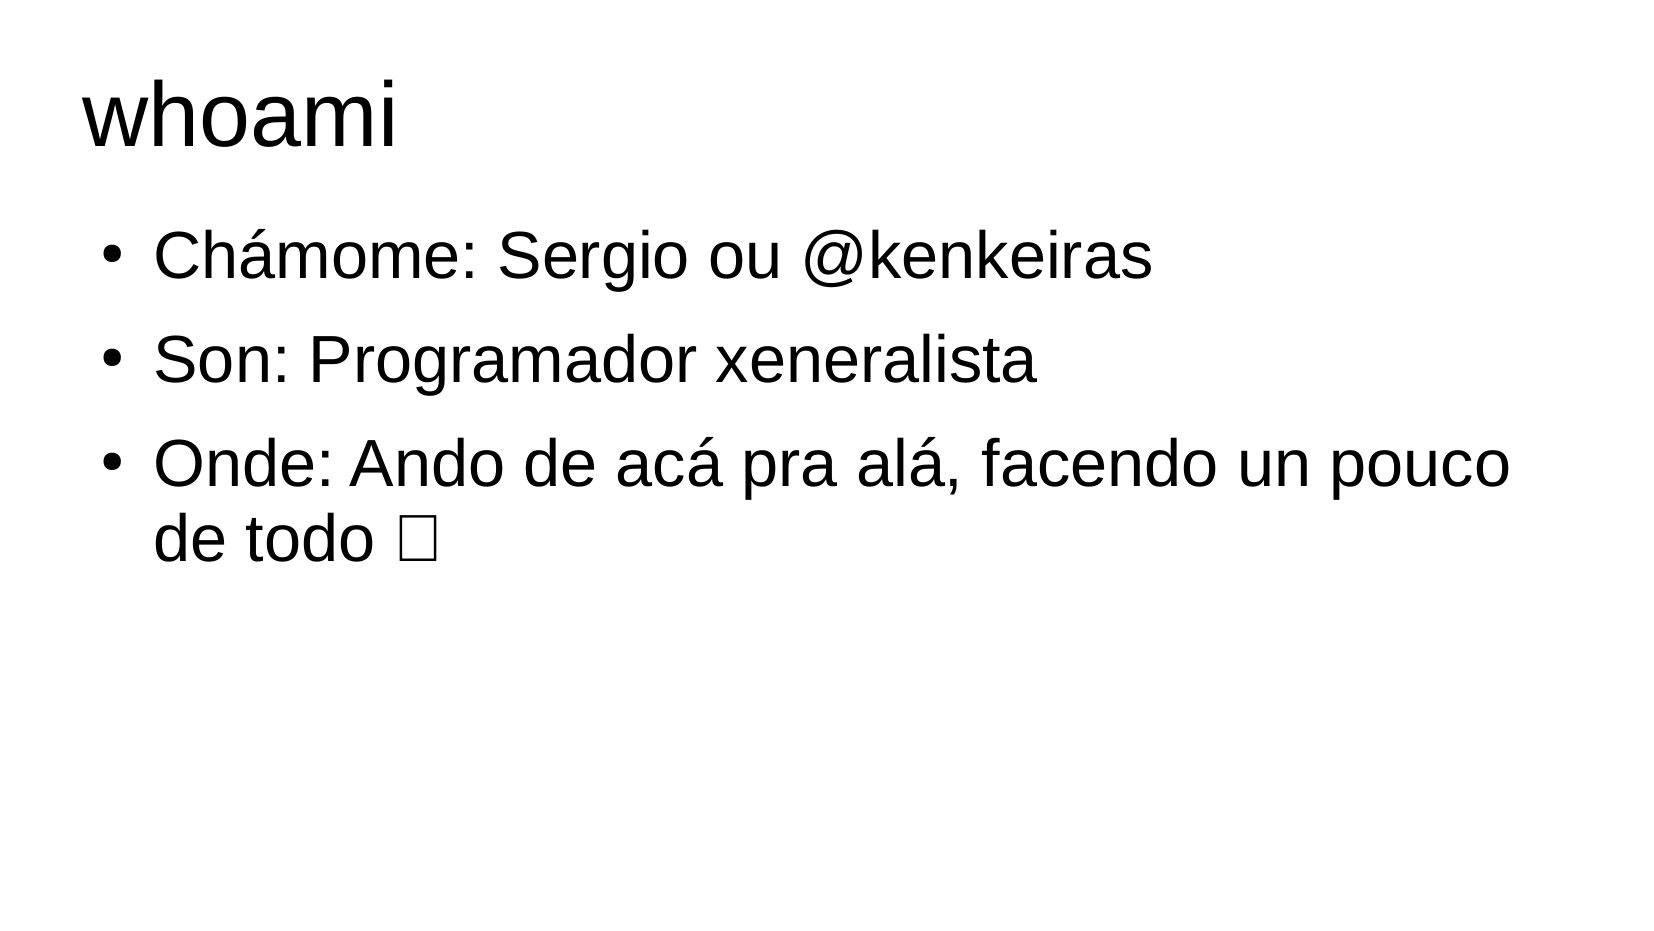

# whoami
Chámome: Sergio ou @kenkeiras
Son: Programador xeneralista
Onde: Ando de acá pra alá, facendo un pouco de todo 🤷